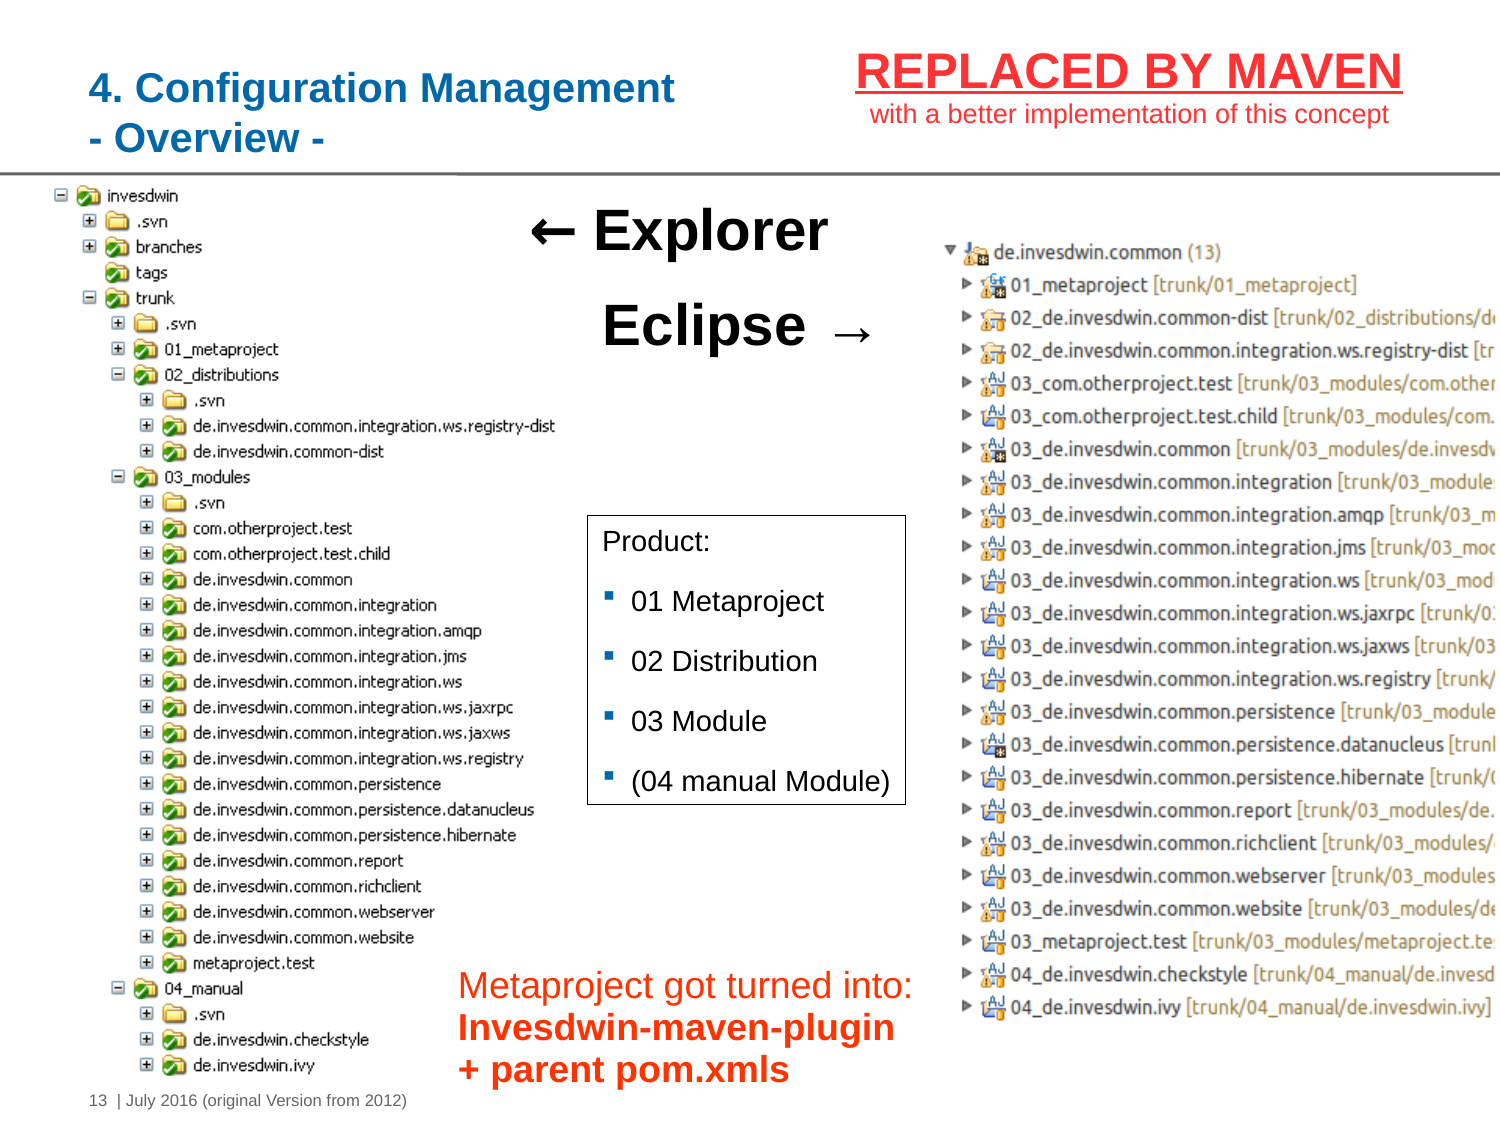

REPLACED BY MAVEN
with a better implementation of this concept
# 4. Configuration Management - Overview -
← Explorer
	Eclipse →
Product:
01 Metaproject
02 Distribution
03 Module
(04 manual Module)
Metaproject got turned into:
Invesdwin-maven-plugin
+ parent pom.xmls